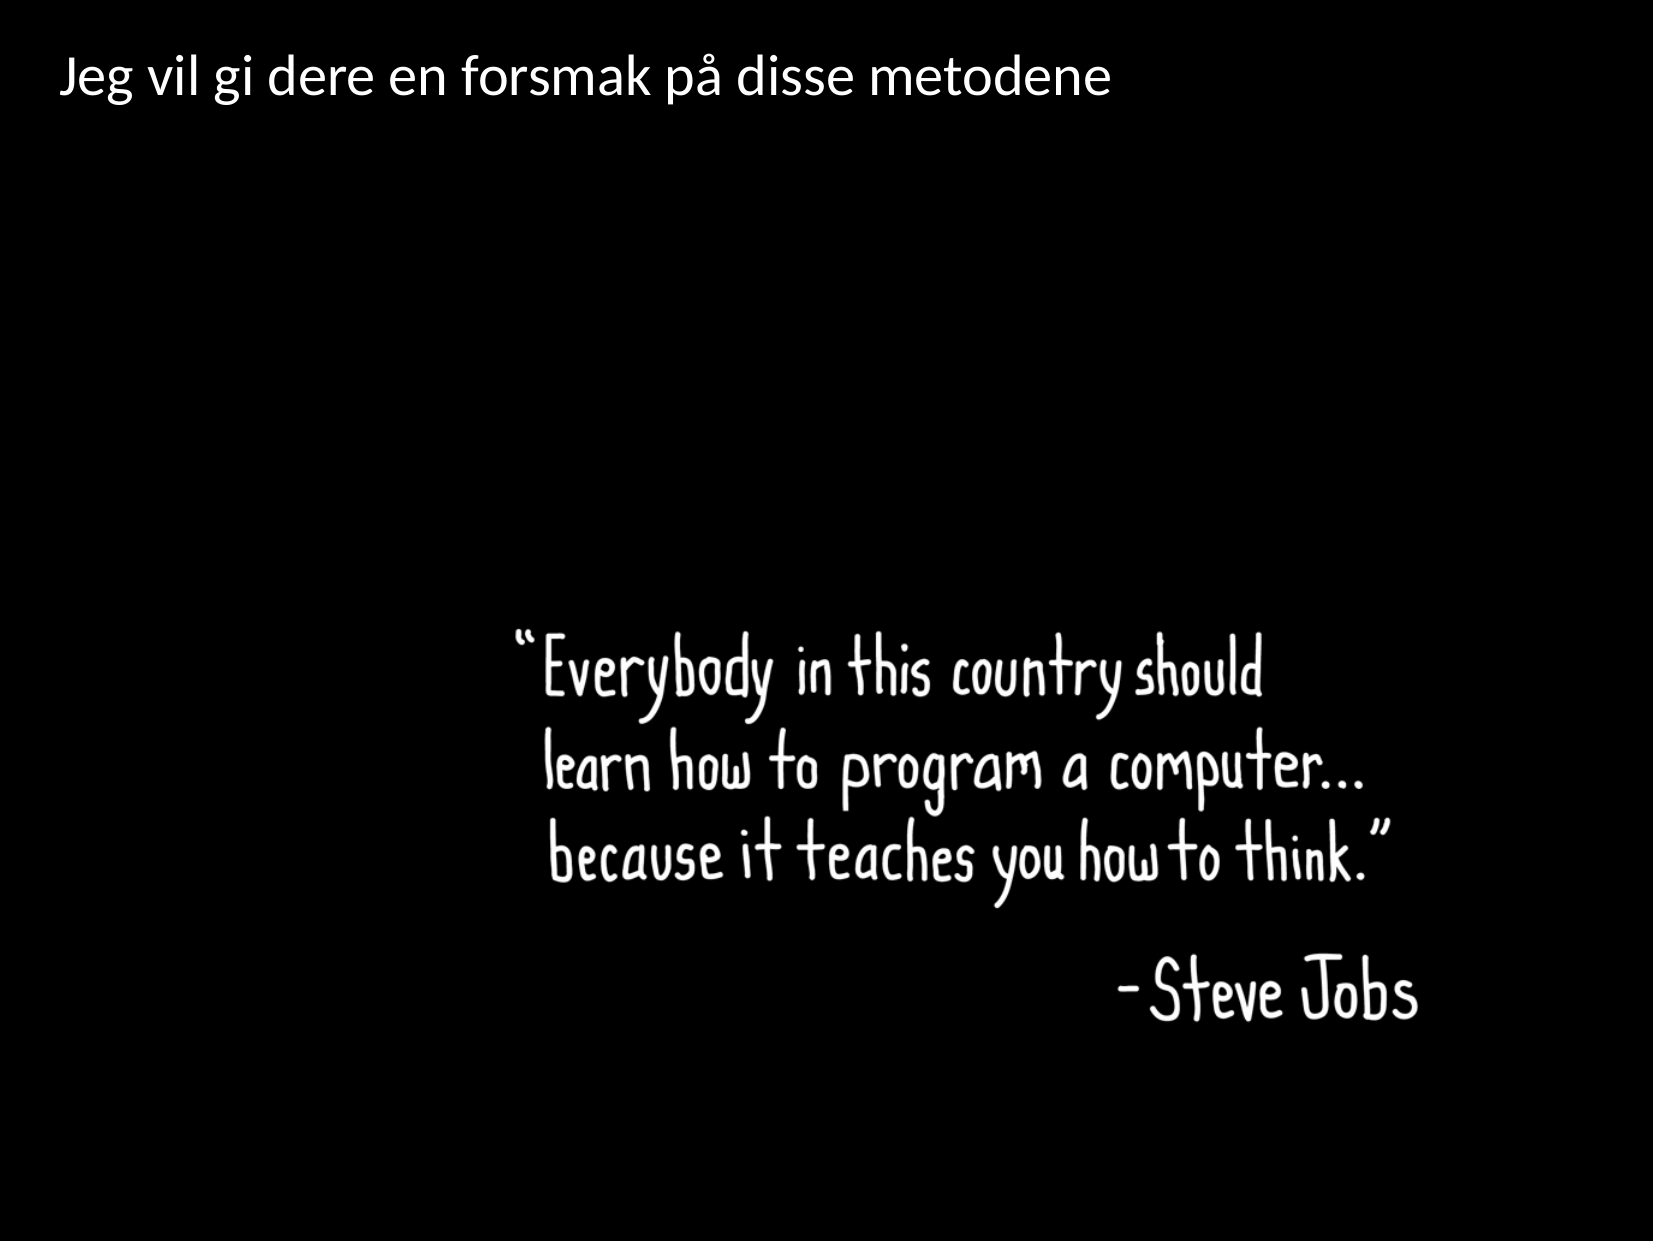

Jeg vil gi dere en forsmak på disse metodene